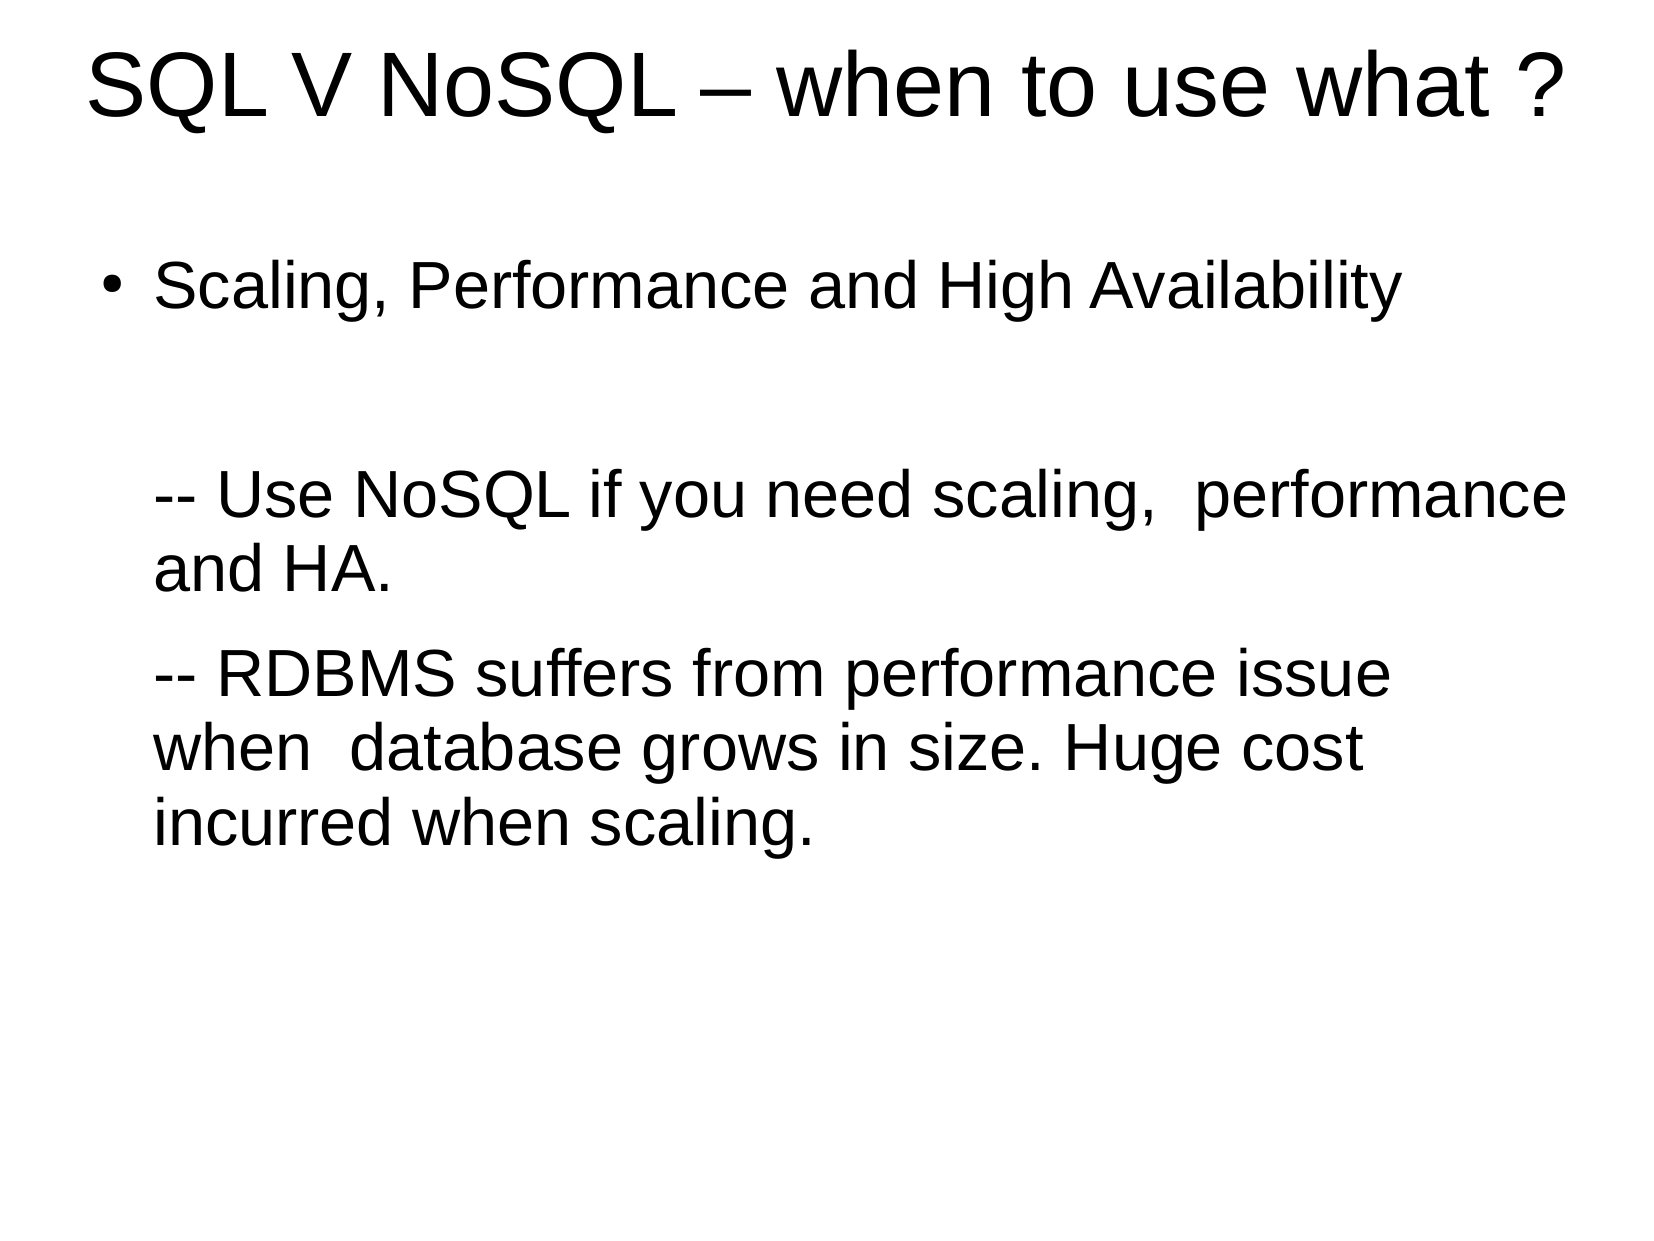

# SQL V NoSQL – when to use what ?
Scaling, Performance and High Availability
-- Use NoSQL if you need scaling, performance and HA.
-- RDBMS suffers from performance issue when database grows in size. Huge cost incurred when scaling.